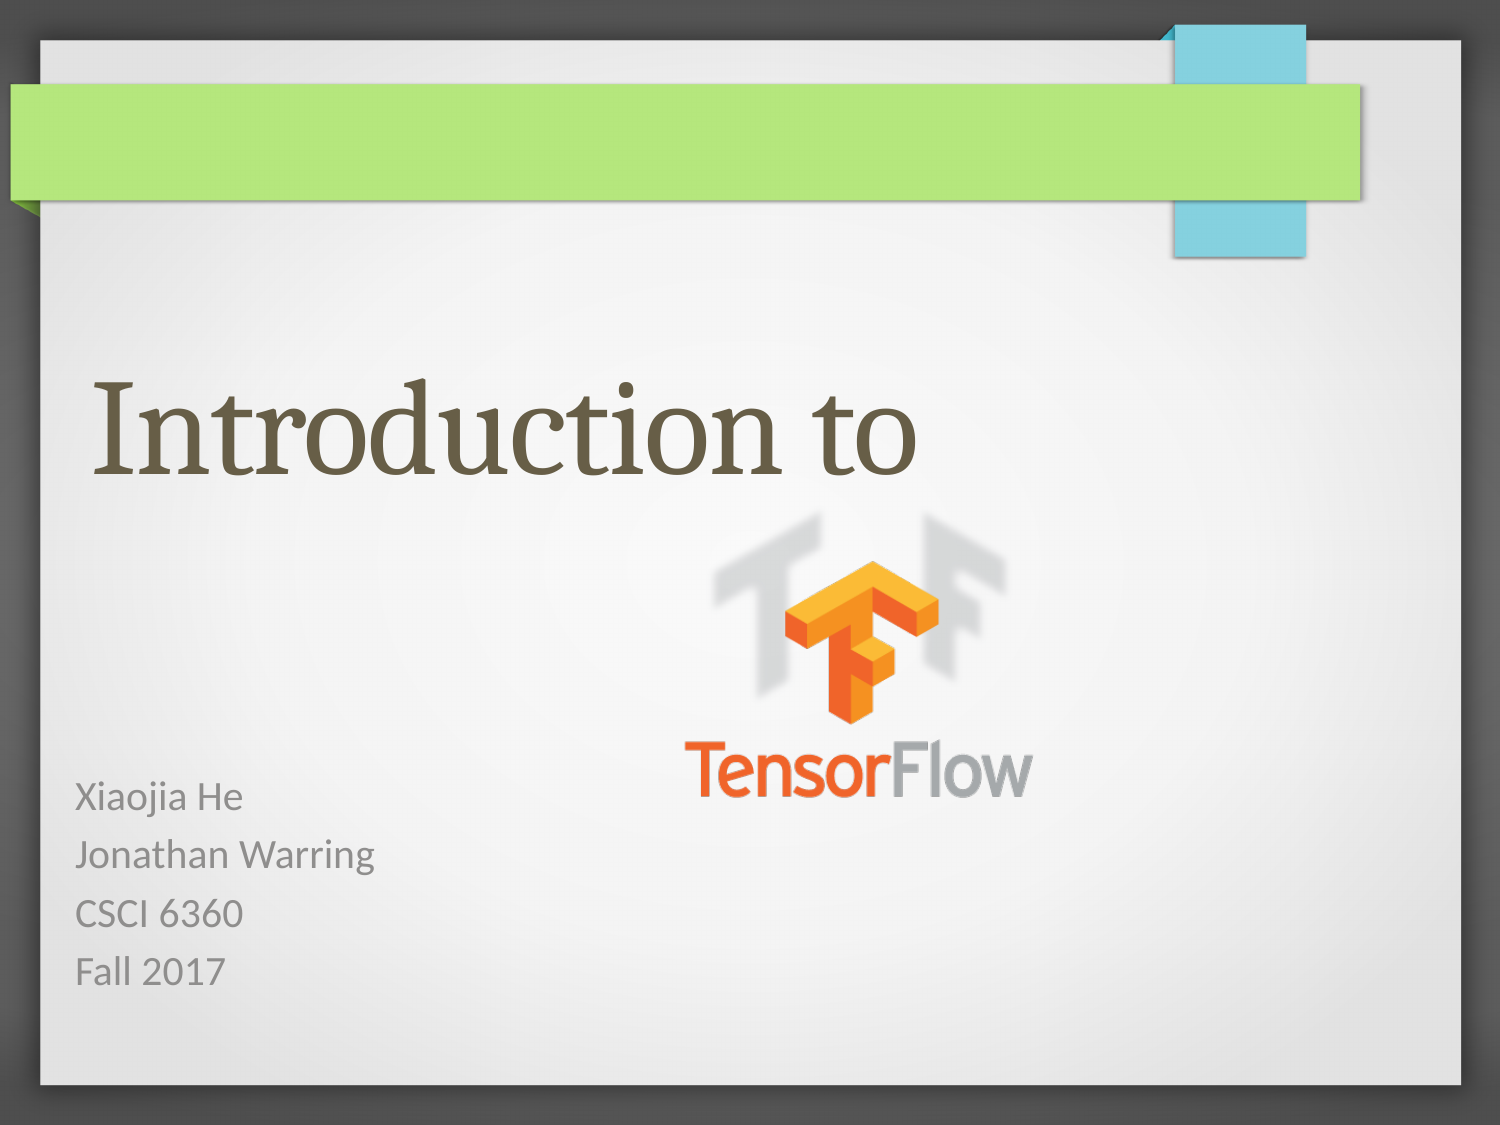

# Introduction to
Xiaojia He
Jonathan Warring
CSCI 6360
Fall 2017